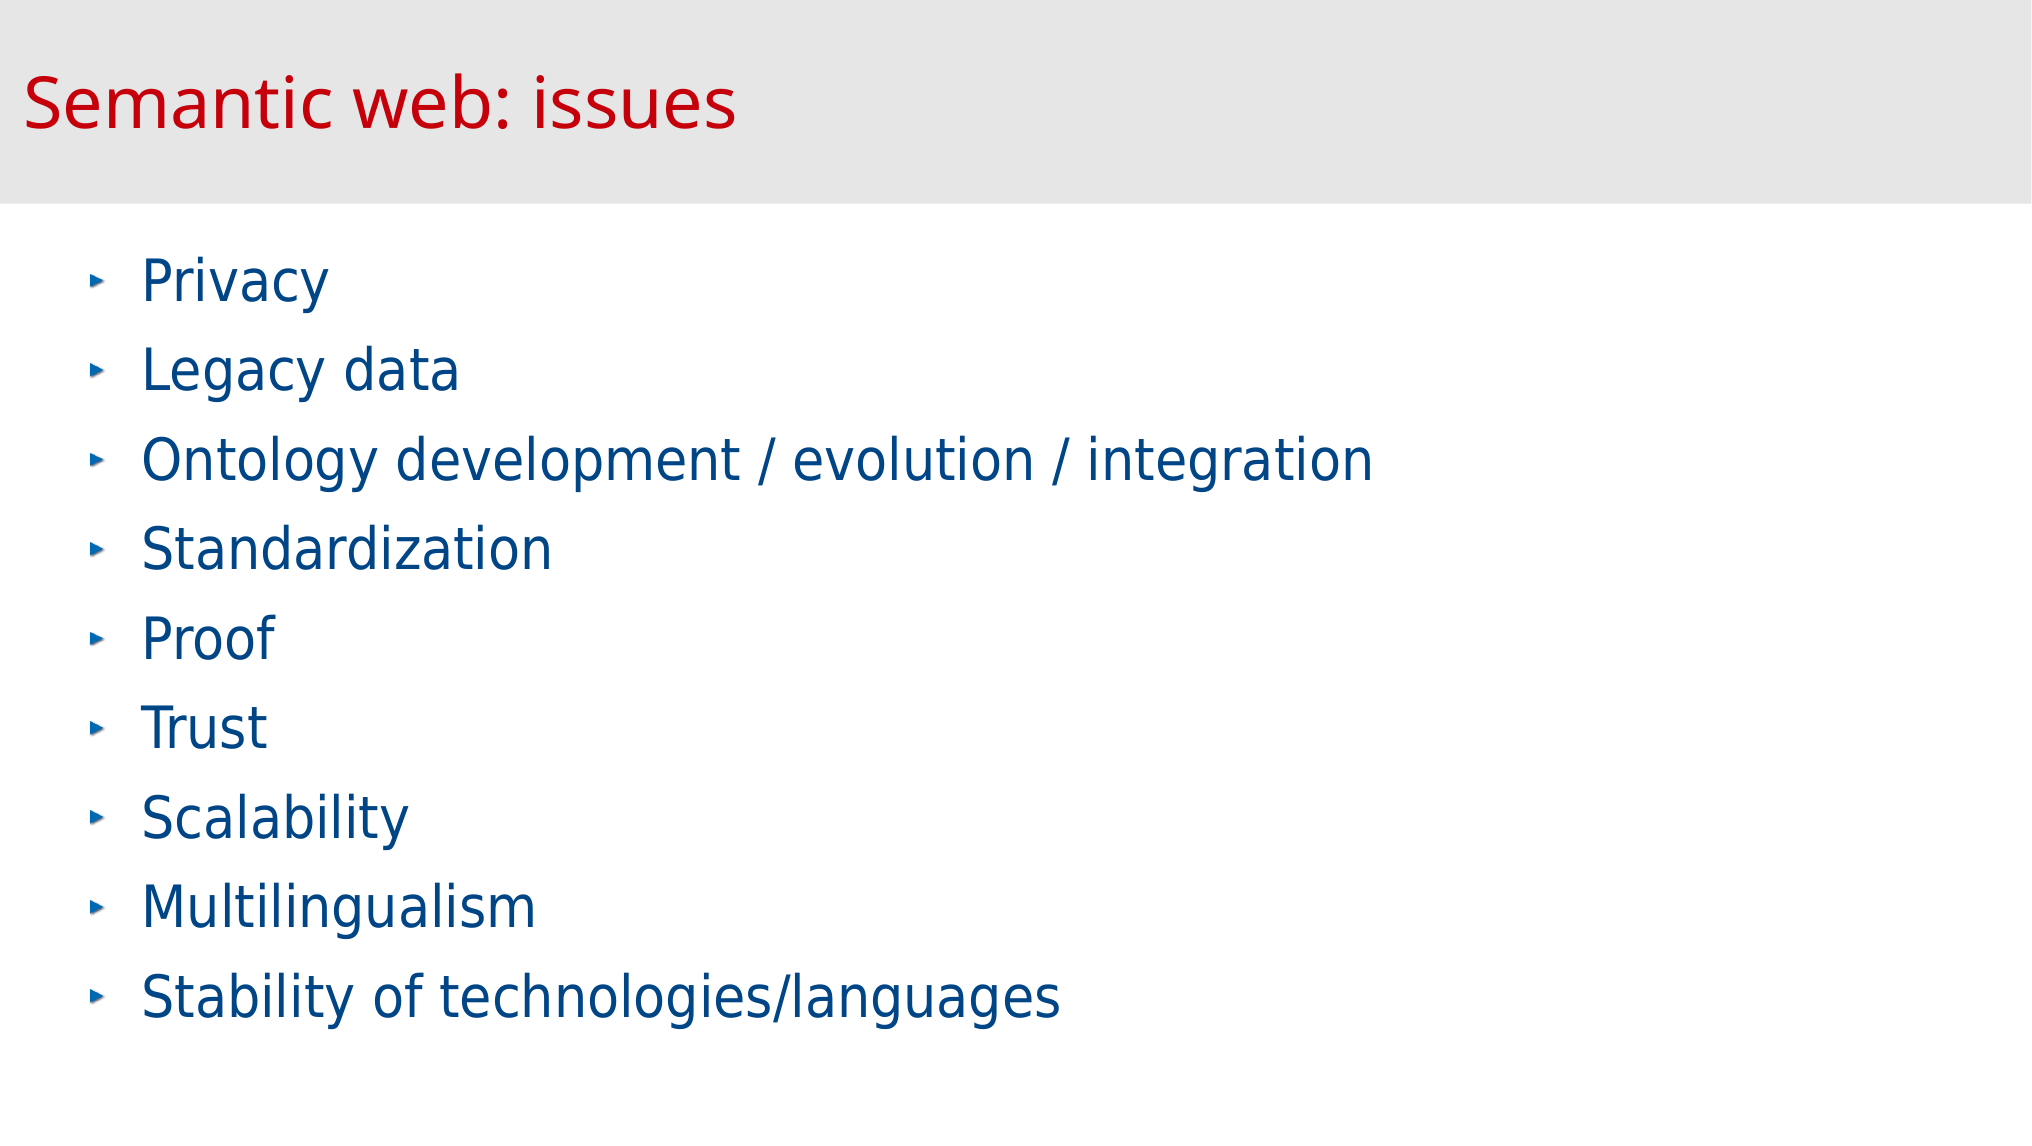

# Semantic web: issues
Privacy
Legacy data
Ontology development / evolution / integration
Standardization
Proof
Trust
Scalability
Multilingualism
Stability of technologies/languages